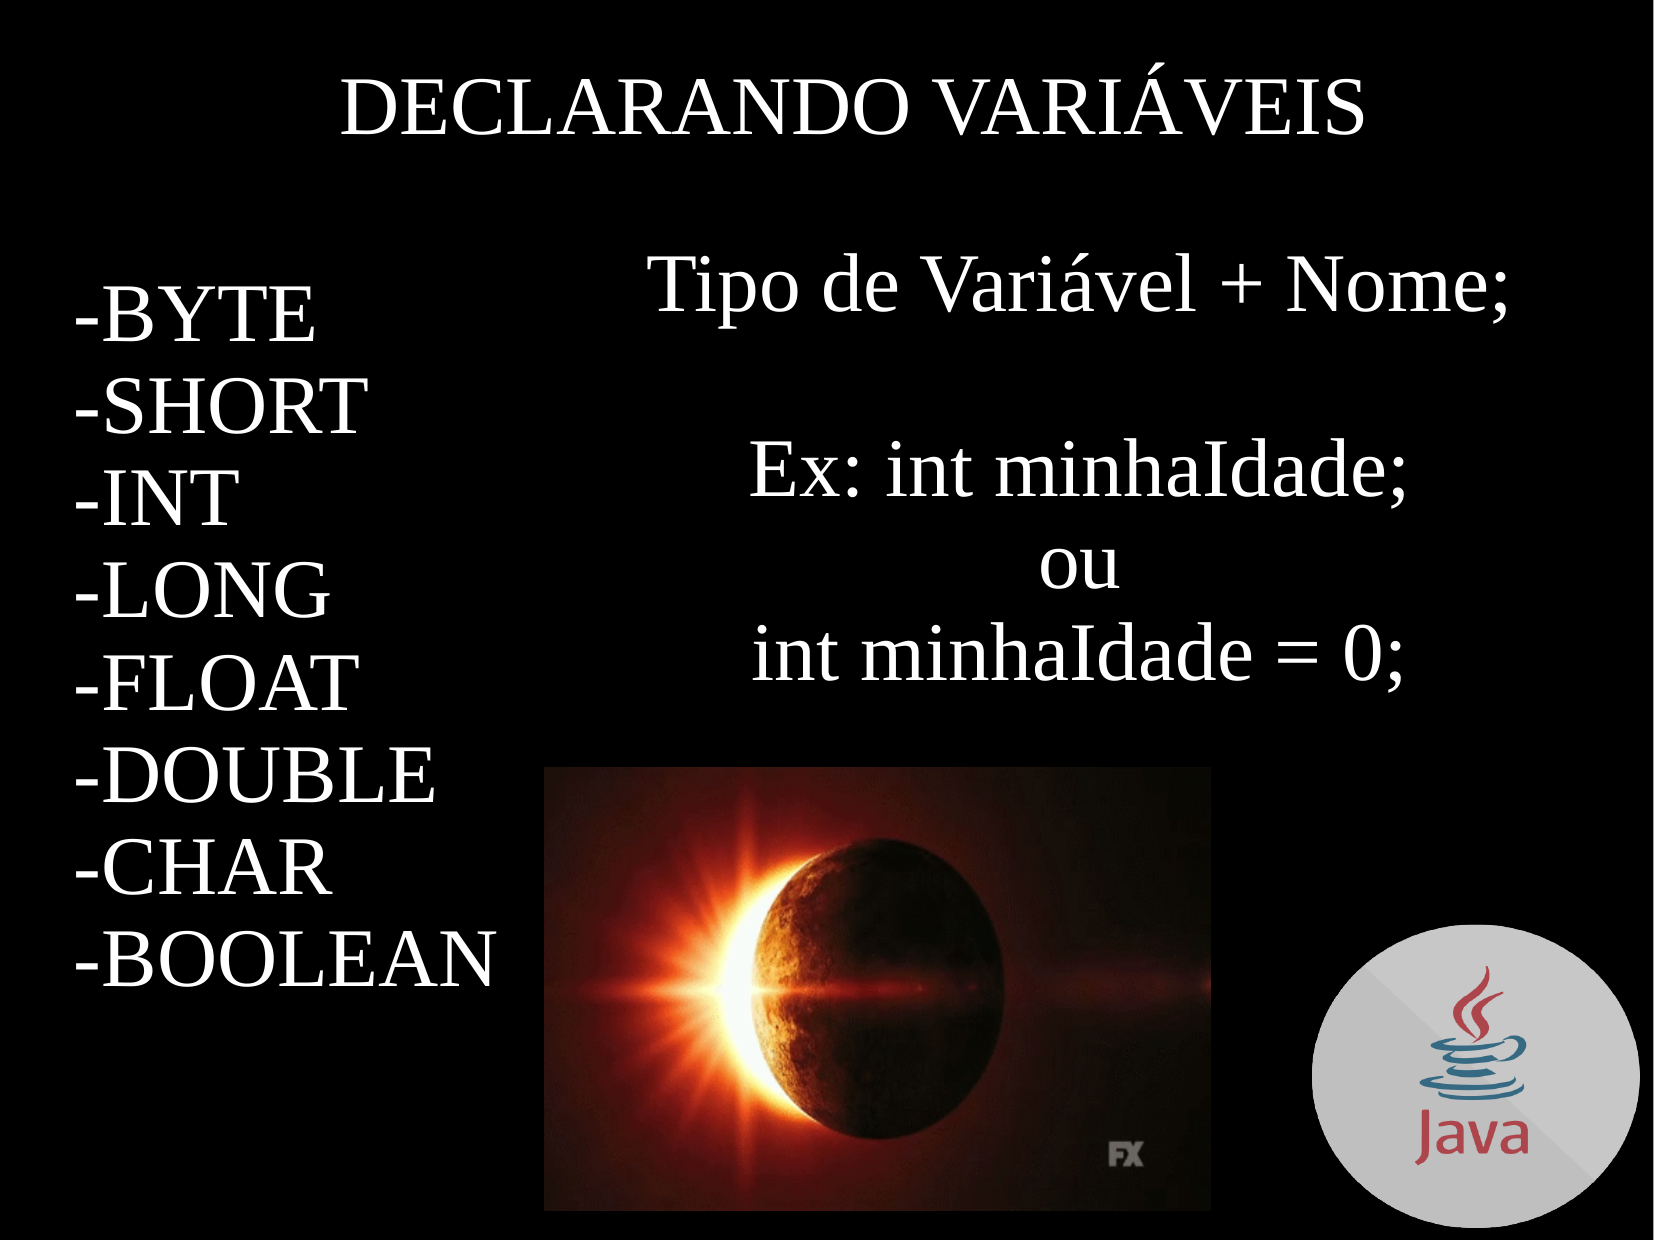

DECLARANDO VARIÁVEIS
Tipo de Variável + Nome;
Ex: int minhaIdade;
ou
int minhaIdade = 0;
-BYTE
-SHORT
-INT
-LONG
-FLOAT
-DOUBLE
-CHAR
-BOOLEAN